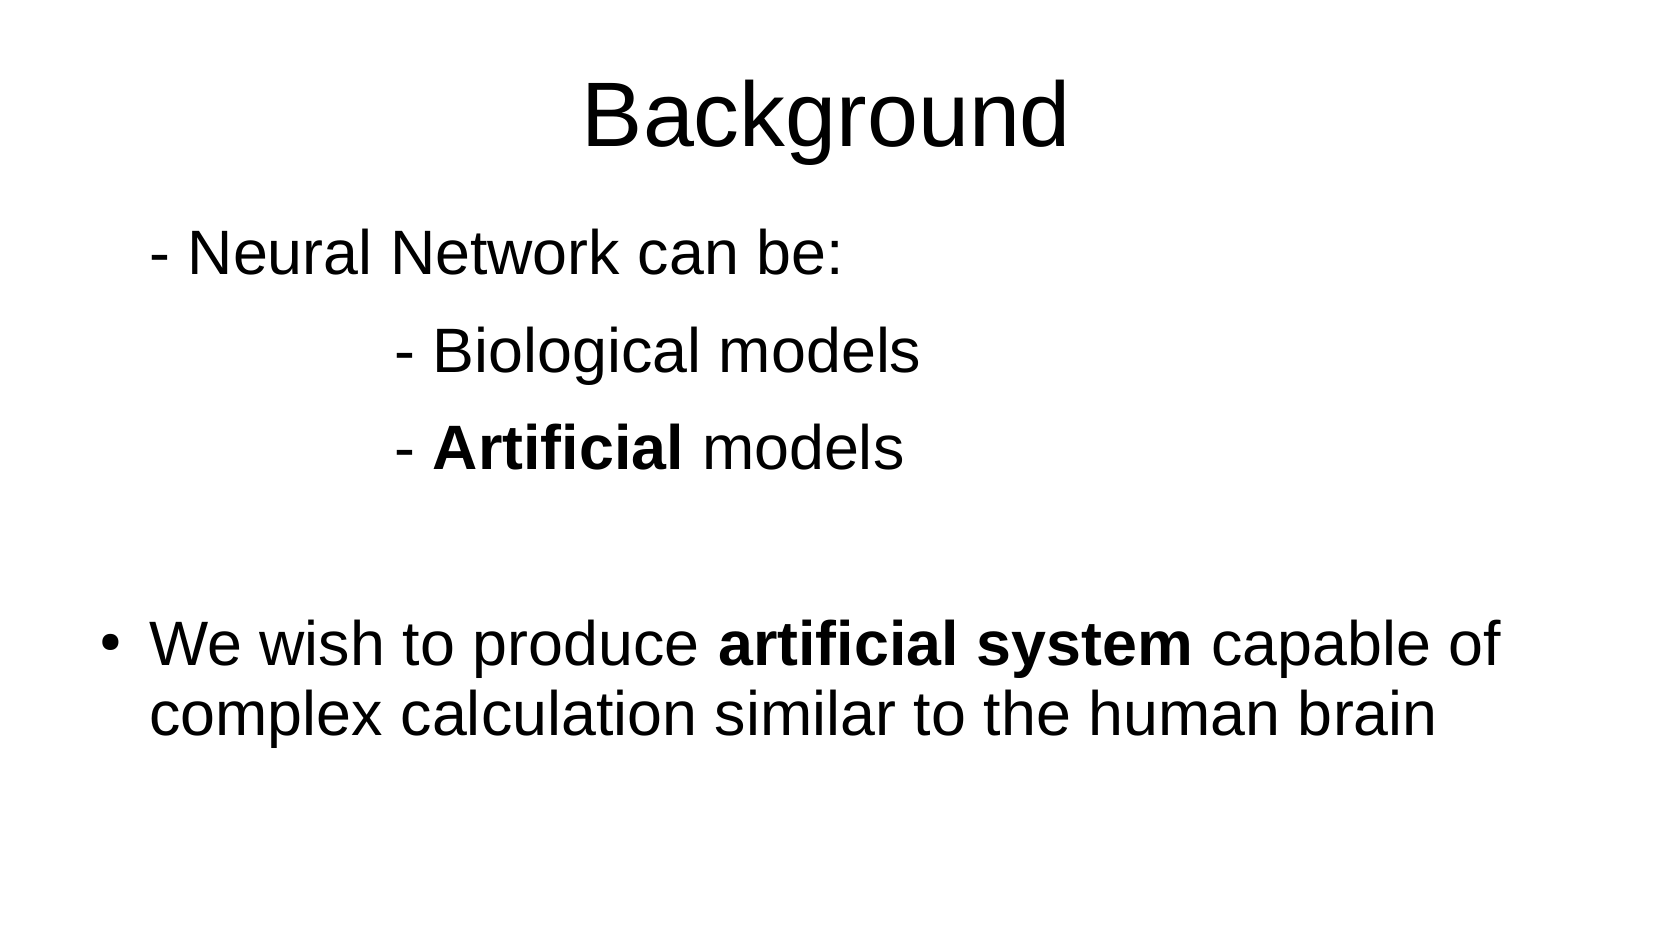

# Background
- Neural Network can be:
 - Biological models
 - Artificial models
We wish to produce artificial system capable of complex calculation similar to the human brain